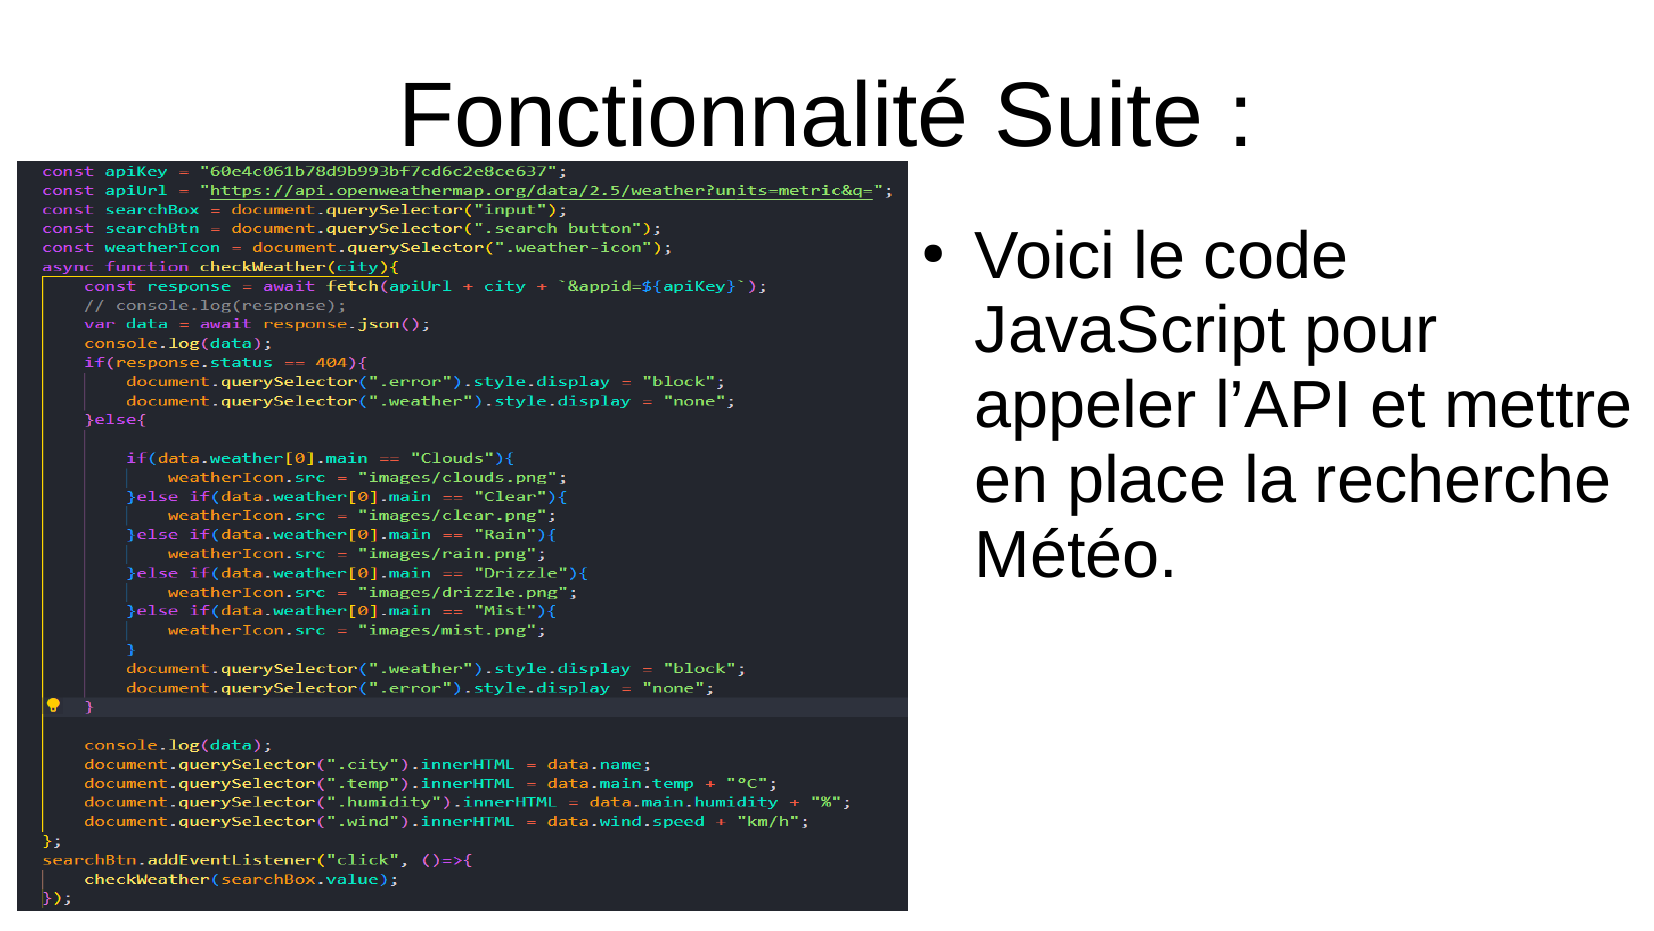

# Fonctionnalité Suite :
Voici le code JavaScript pour appeler l’API et mettre en place la recherche Météo.